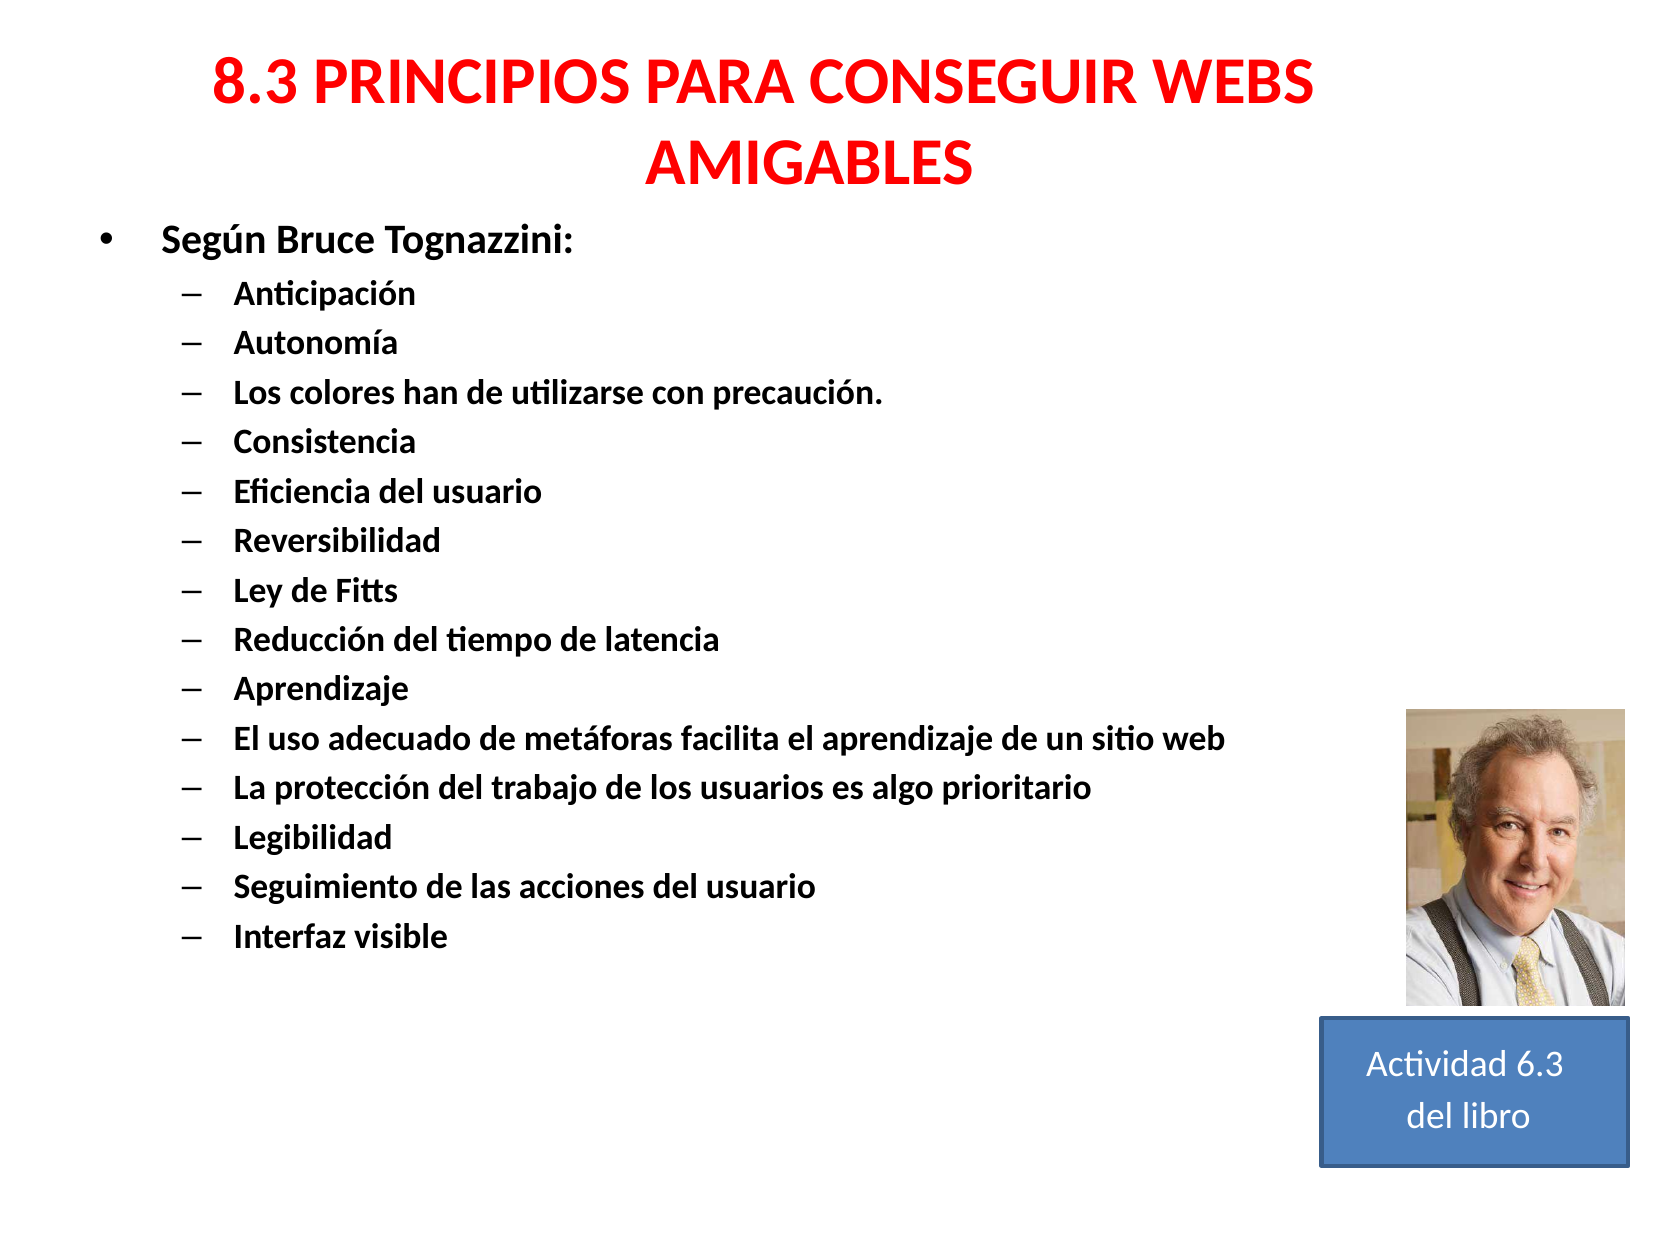

8.3 PRINCIPIOS PARA CONSEGUIR WEBS
AMIGABLES
•
Según Bruce Tognazzini:
–
Anticipación
–
Autonomía
–
Los colores han de utilizarse con precaución.
–
Consistencia
–
Eficiencia del usuario
–
Reversibilidad
–
Ley de Fitts
–
Reducción del tiempo de latencia
–
Aprendizaje
–
El uso adecuado de metáforas facilita el aprendizaje de un sitio web
–
La protección del trabajo de los usuarios es algo prioritario
–
Legibilidad
–
Seguimiento de las acciones del usuario
–
Interfaz visible
Actividad 6.3
del libro